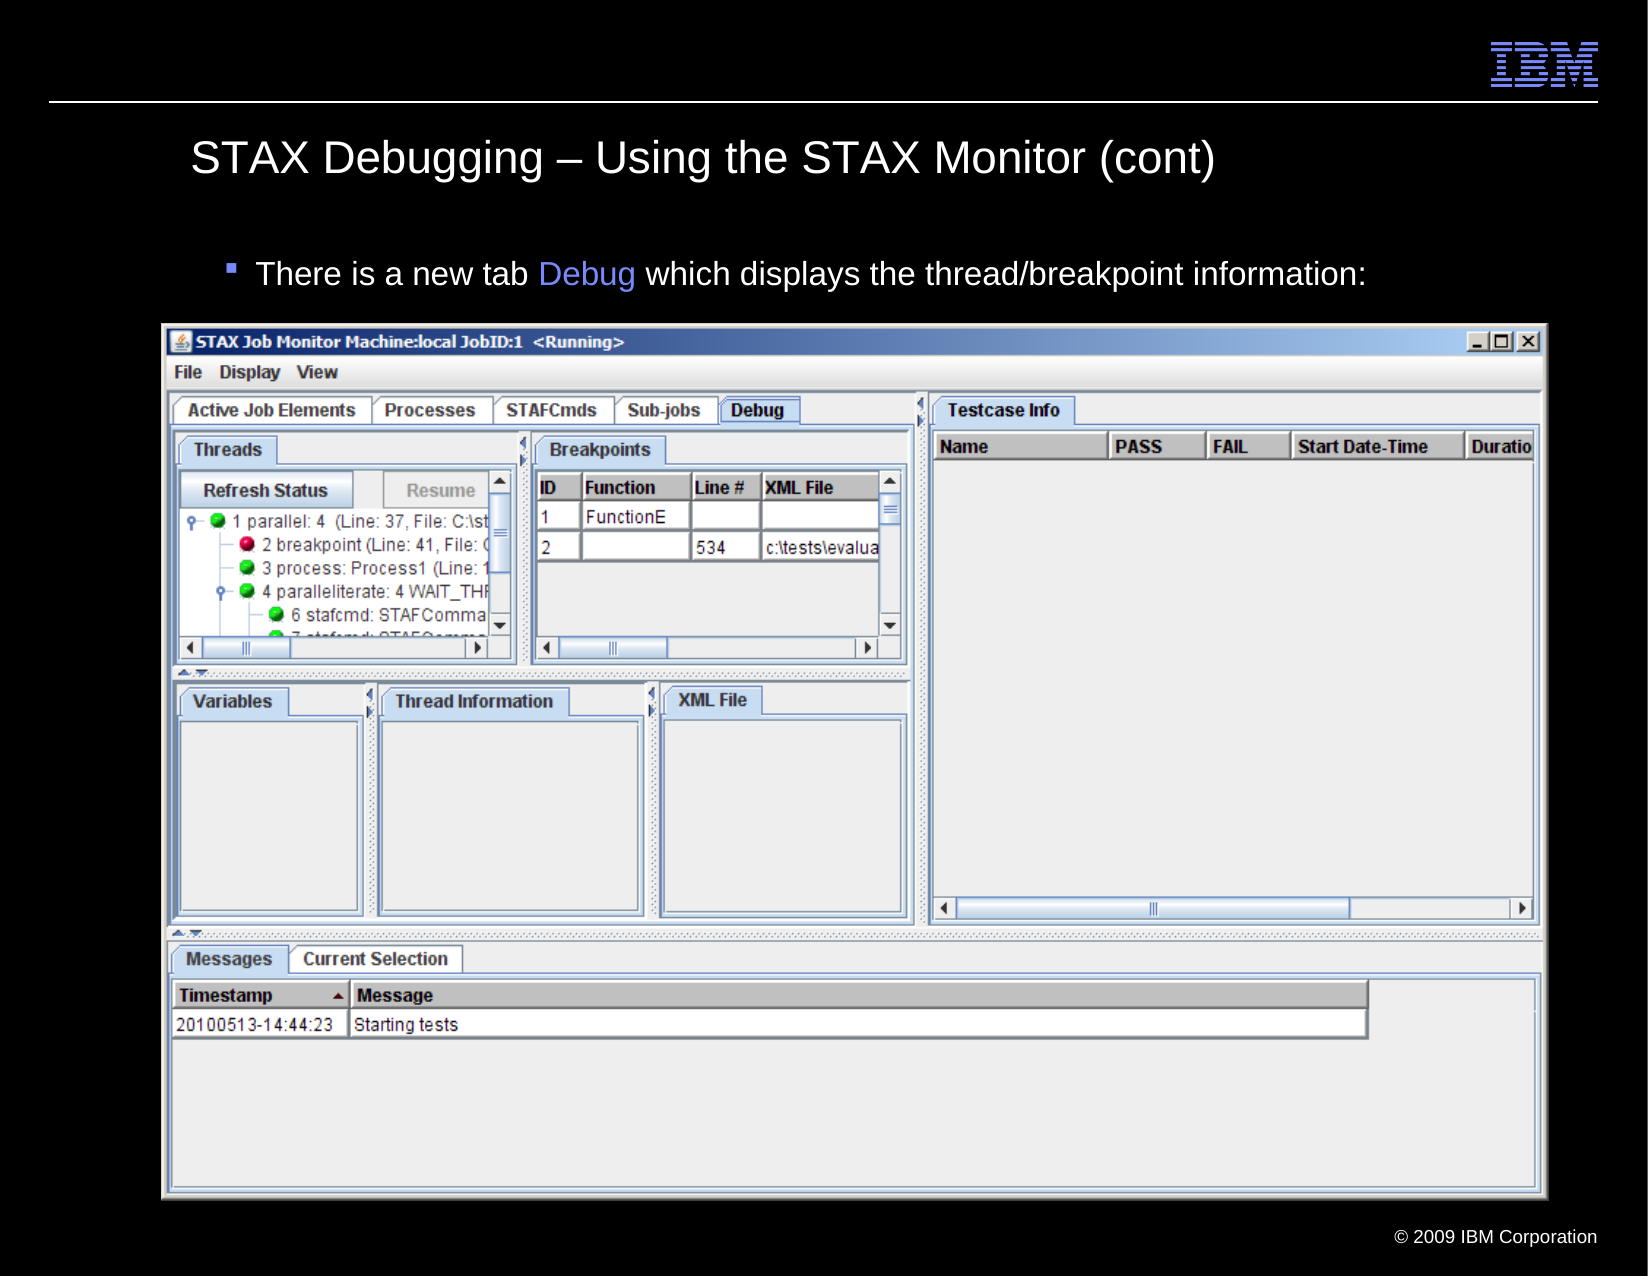

STAX Debugging – Using the STAX Monitor (cont)
# There is a new tab Debug which displays the thread/breakpoint information: